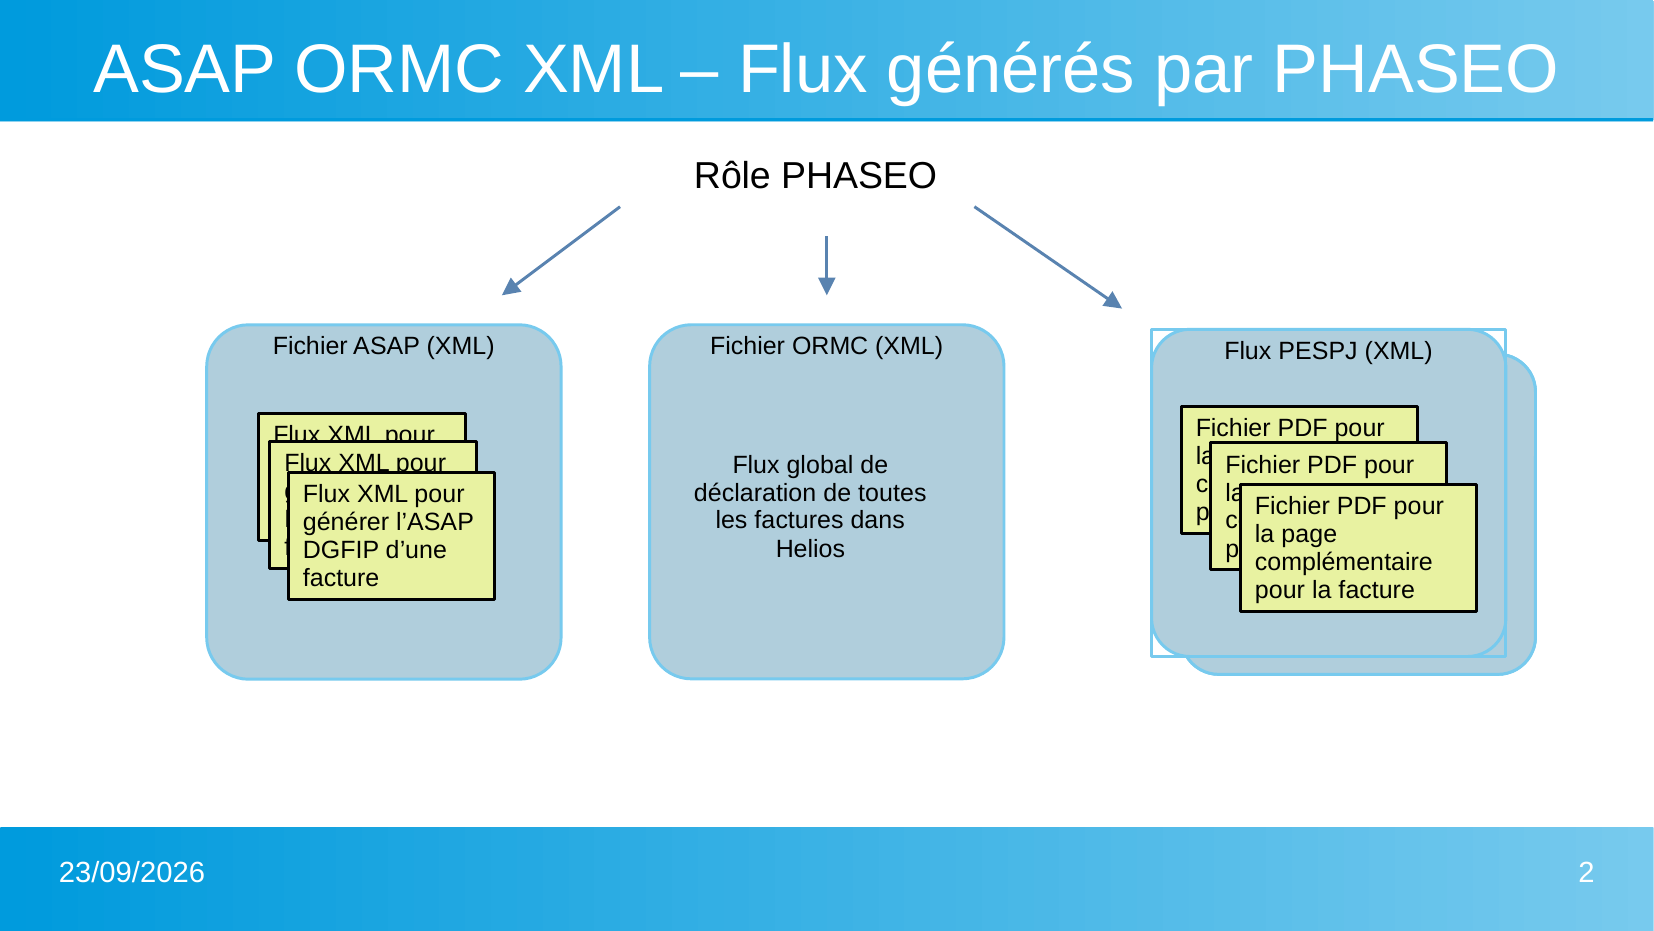

# ASAP ORMC XML – Flux générés par PHASEO
Rôle PHASEO
Fichier ASAP (XML)
Fichier ORMC (XML)
Flux PESPJ (XML)
Flux PESPJ (XML)
Flux PESPJ (XML)
Fichier PDF pour la page complémentaire pour la facture
Fichier PDF pour la page complémentaire pour la facture
Fichier PDF pour la page complémentaire pour la facture
Fichier PDF pour la page complémentaire pour la facture
Fichier PDF pour la page complémentaire pour la facture
Fichier PDF pour la page complémentaire pour la facture
Fichier PDF pour la page complémentaire pour la facture
Fichier PDF pour la page complémentaire pour la facture
Fichier PDF pour la page complémentaire pour la facture
Fichier PDF pour la page complémentaire pour la facture
Flux XML pour générer l’ASAP DGFIP d’une facture
Flux XML pour générer l’ASAP DGFIP d’une facture
Flux XML pour générer l’ASAP DGFIP d’une facture
Flux global de déclaration de toutes les factures dans Helios
Fichier PDF pour la page complémentaire pour la facture
Fichier PDF pour la page complémentaire pour la facture
2